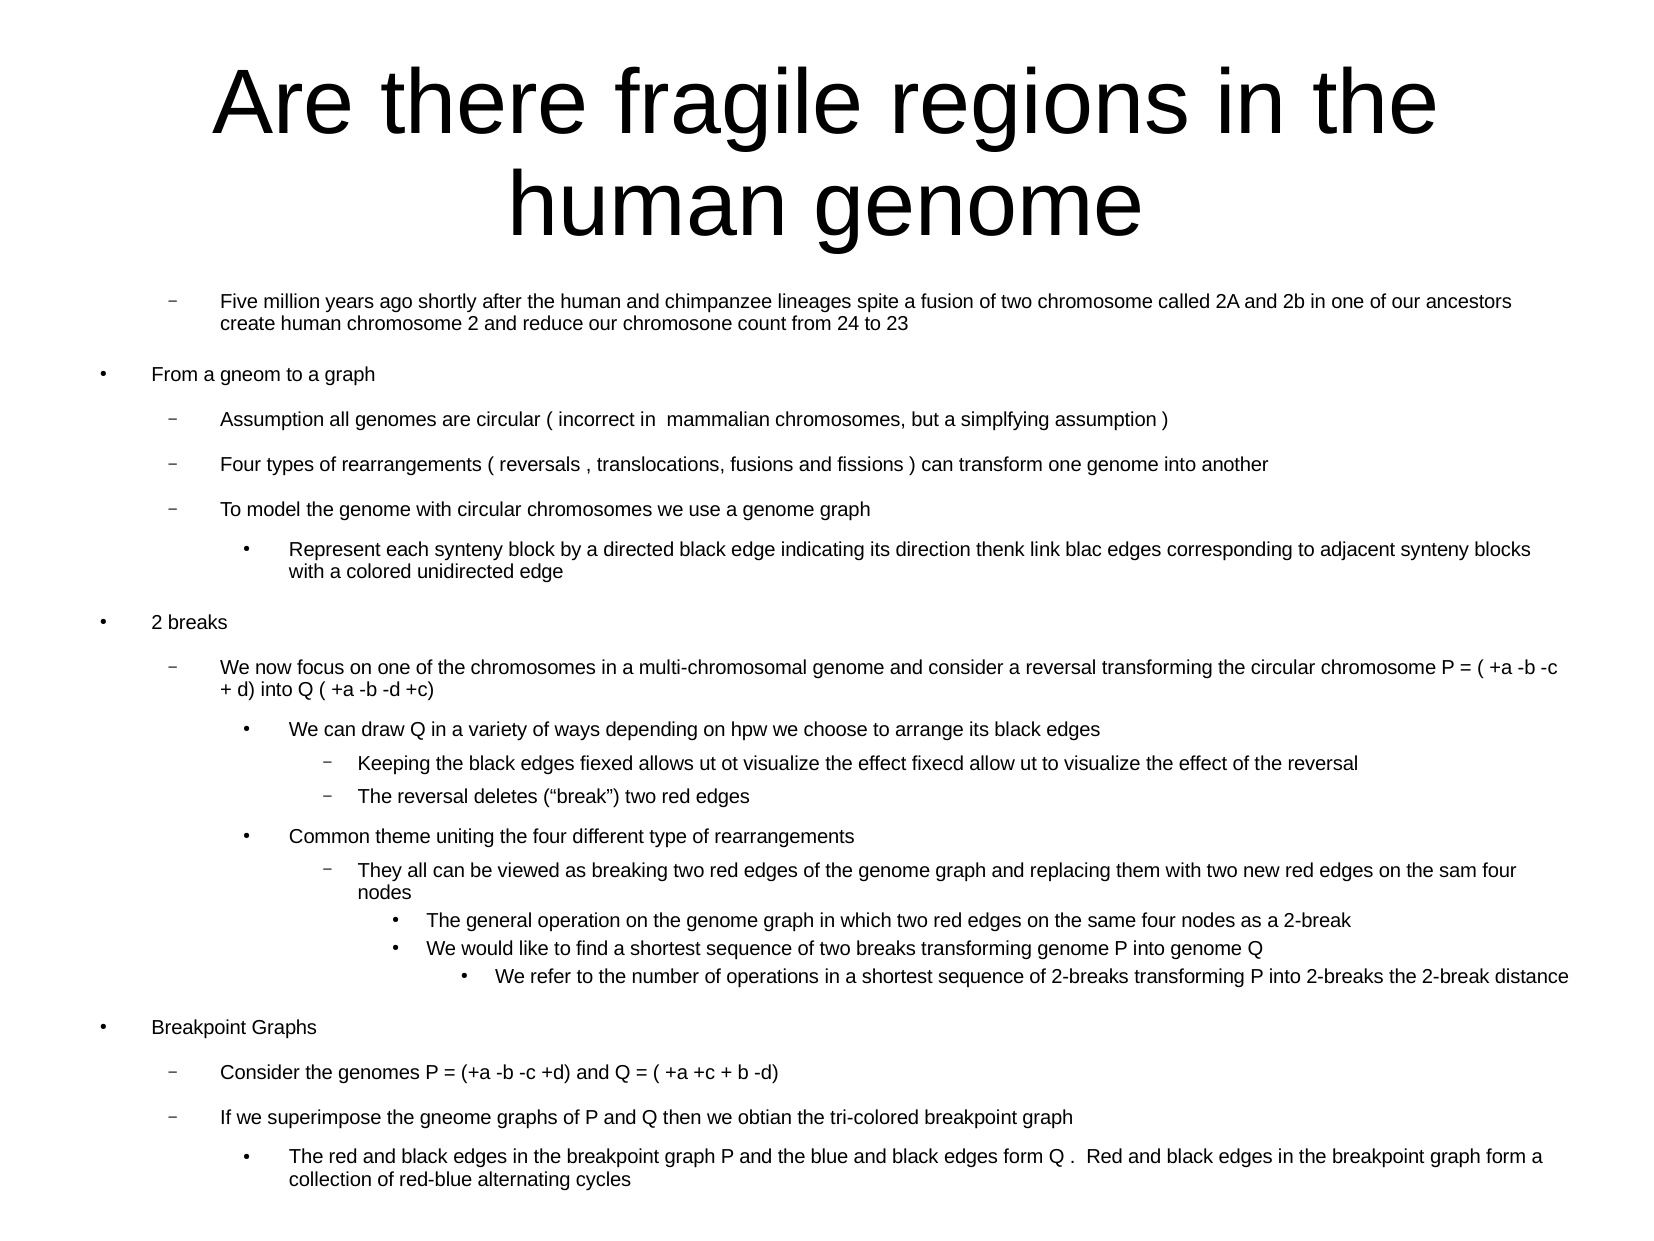

# Are there fragile regions in the human genome
Five million years ago shortly after the human and chimpanzee lineages spite a fusion of two chromosome called 2A and 2b in one of our ancestors create human chromosome 2 and reduce our chromosone count from 24 to 23
From a gneom to a graph
Assumption all genomes are circular ( incorrect in mammalian chromosomes, but a simplfying assumption )
Four types of rearrangements ( reversals , translocations, fusions and fissions ) can transform one genome into another
To model the genome with circular chromosomes we use a genome graph
Represent each synteny block by a directed black edge indicating its direction thenk link blac edges corresponding to adjacent synteny blocks with a colored unidirected edge
2 breaks
We now focus on one of the chromosomes in a multi-chromosomal genome and consider a reversal transforming the circular chromosome P = ( +a -b -c + d) into Q ( +a -b -d +c)
We can draw Q in a variety of ways depending on hpw we choose to arrange its black edges
Keeping the black edges fiexed allows ut ot visualize the effect fixecd allow ut to visualize the effect of the reversal
The reversal deletes (“break”) two red edges
Common theme uniting the four different type of rearrangements
They all can be viewed as breaking two red edges of the genome graph and replacing them with two new red edges on the sam four nodes
The general operation on the genome graph in which two red edges on the same four nodes as a 2-break
We would like to find a shortest sequence of two breaks transforming genome P into genome Q
We refer to the number of operations in a shortest sequence of 2-breaks transforming P into 2-breaks the 2-break distance
Breakpoint Graphs
Consider the genomes P = (+a -b -c +d) and Q = ( +a +c + b -d)
If we superimpose the gneome graphs of P and Q then we obtian the tri-colored breakpoint graph
The red and black edges in the breakpoint graph P and the blue and black edges form Q . Red and black edges in the breakpoint graph form a collection of red-blue alternating cycles